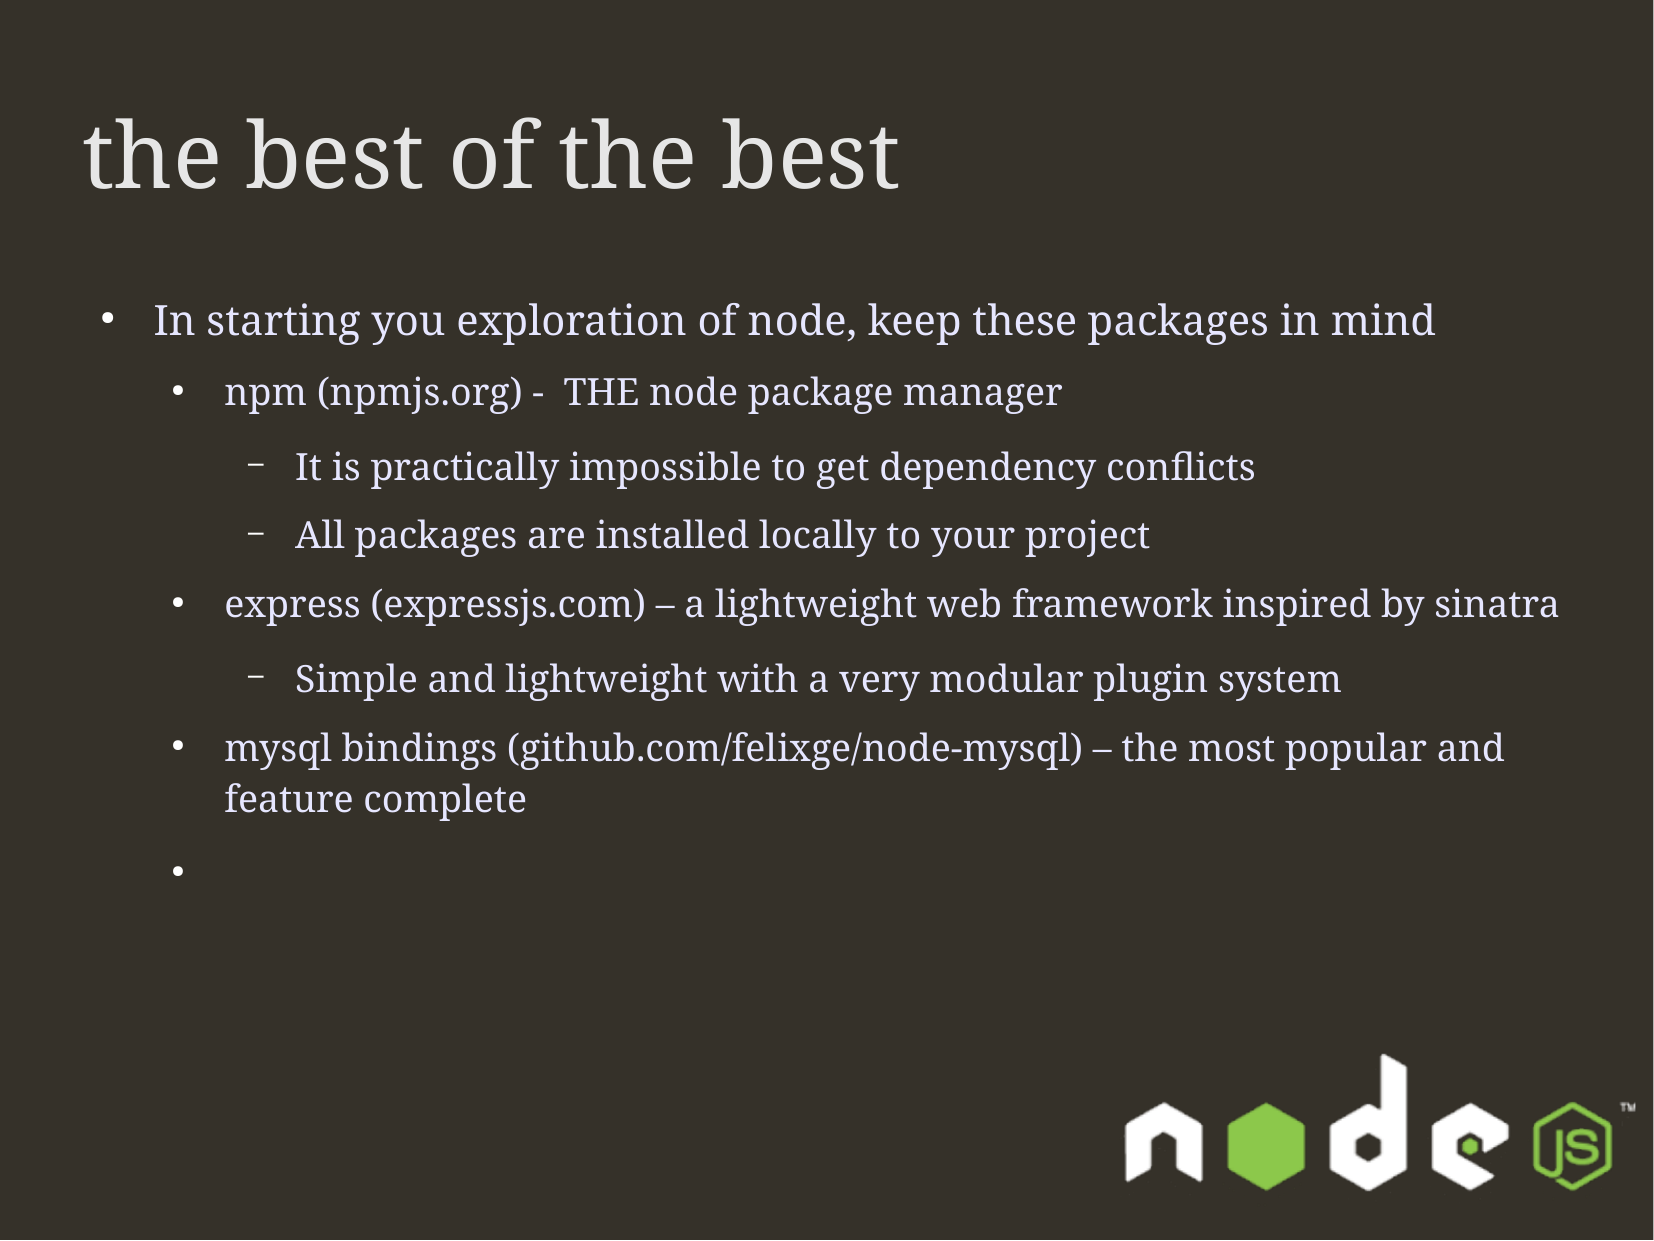

# the best of the best
In starting you exploration of node, keep these packages in mind
npm (npmjs.org) - THE node package manager
It is practically impossible to get dependency conflicts
All packages are installed locally to your project
express (expressjs.com) – a lightweight web framework inspired by sinatra
Simple and lightweight with a very modular plugin system
mysql bindings (github.com/felixge/node-mysql) – the most popular and feature complete